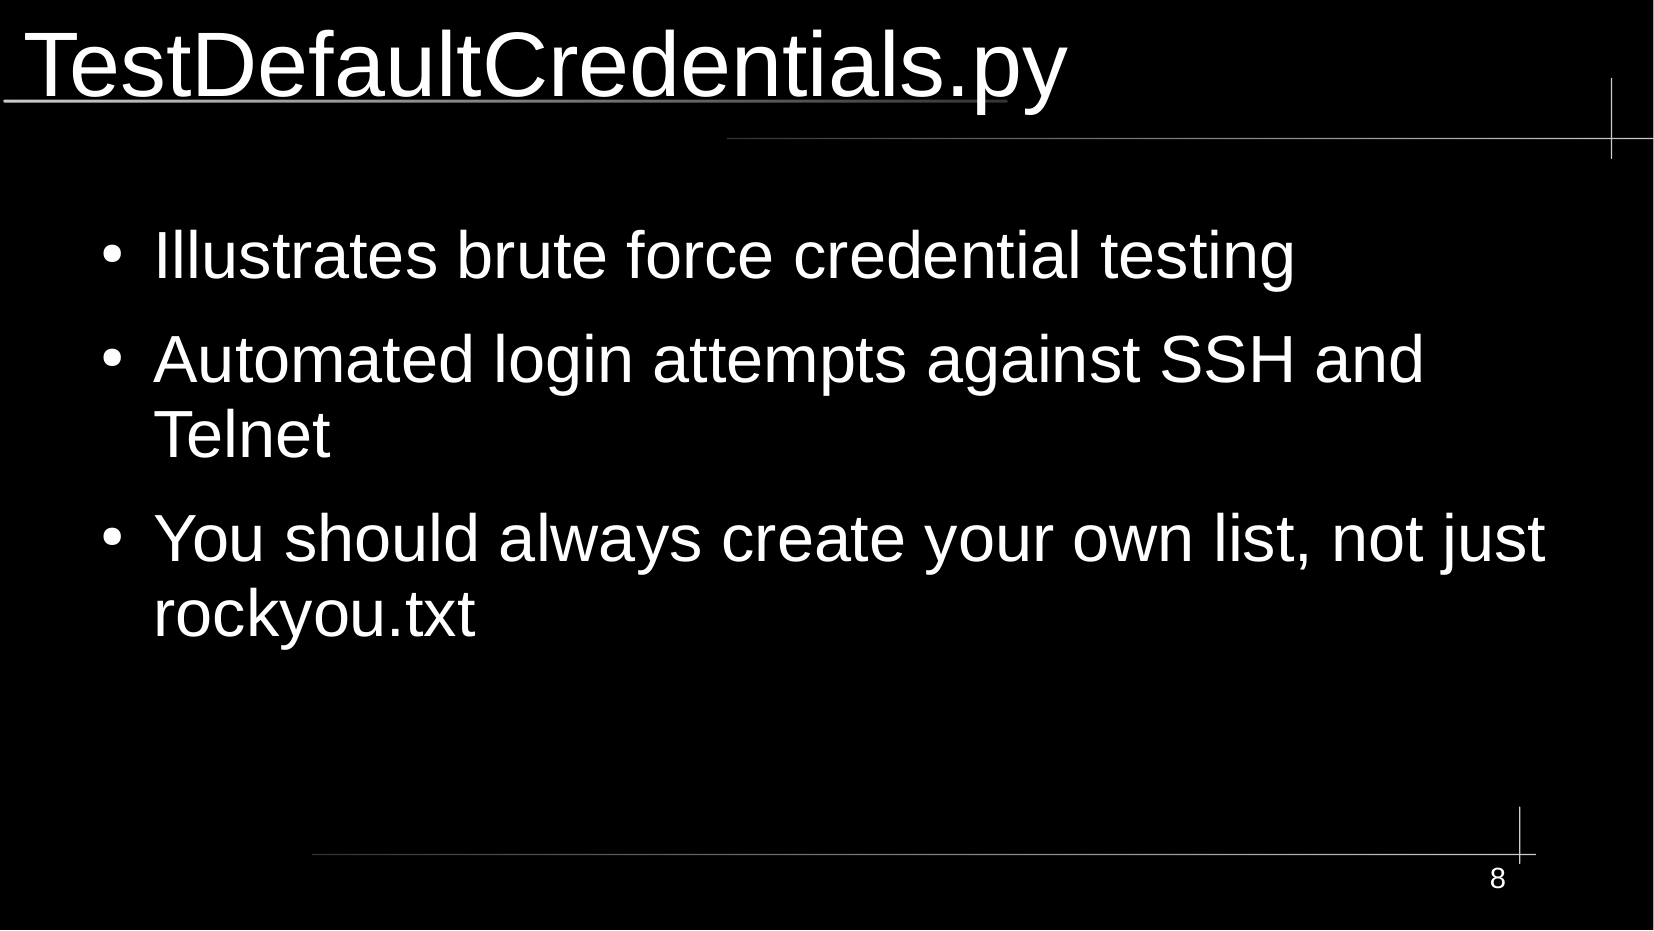

# TestDefaultCredentials.py
Illustrates brute force credential testing
Automated login attempts against SSH and Telnet
You should always create your own list, not just rockyou.txt
8